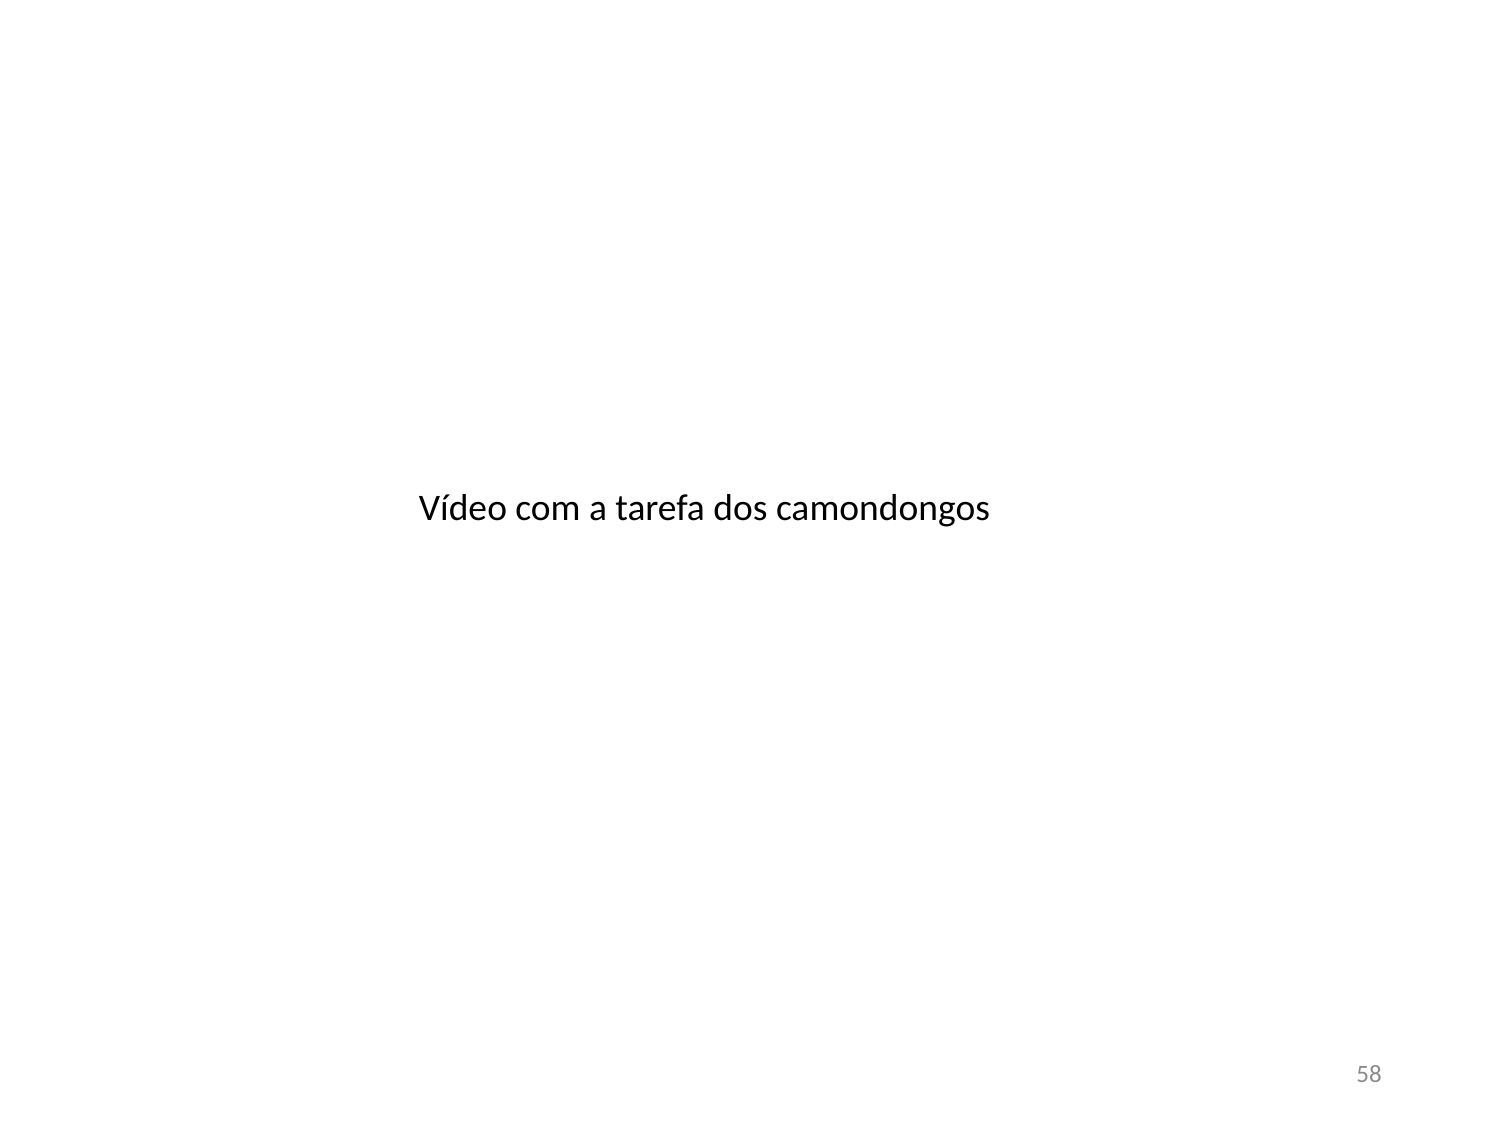

# Vídeo com a tarefa dos camondongos
58